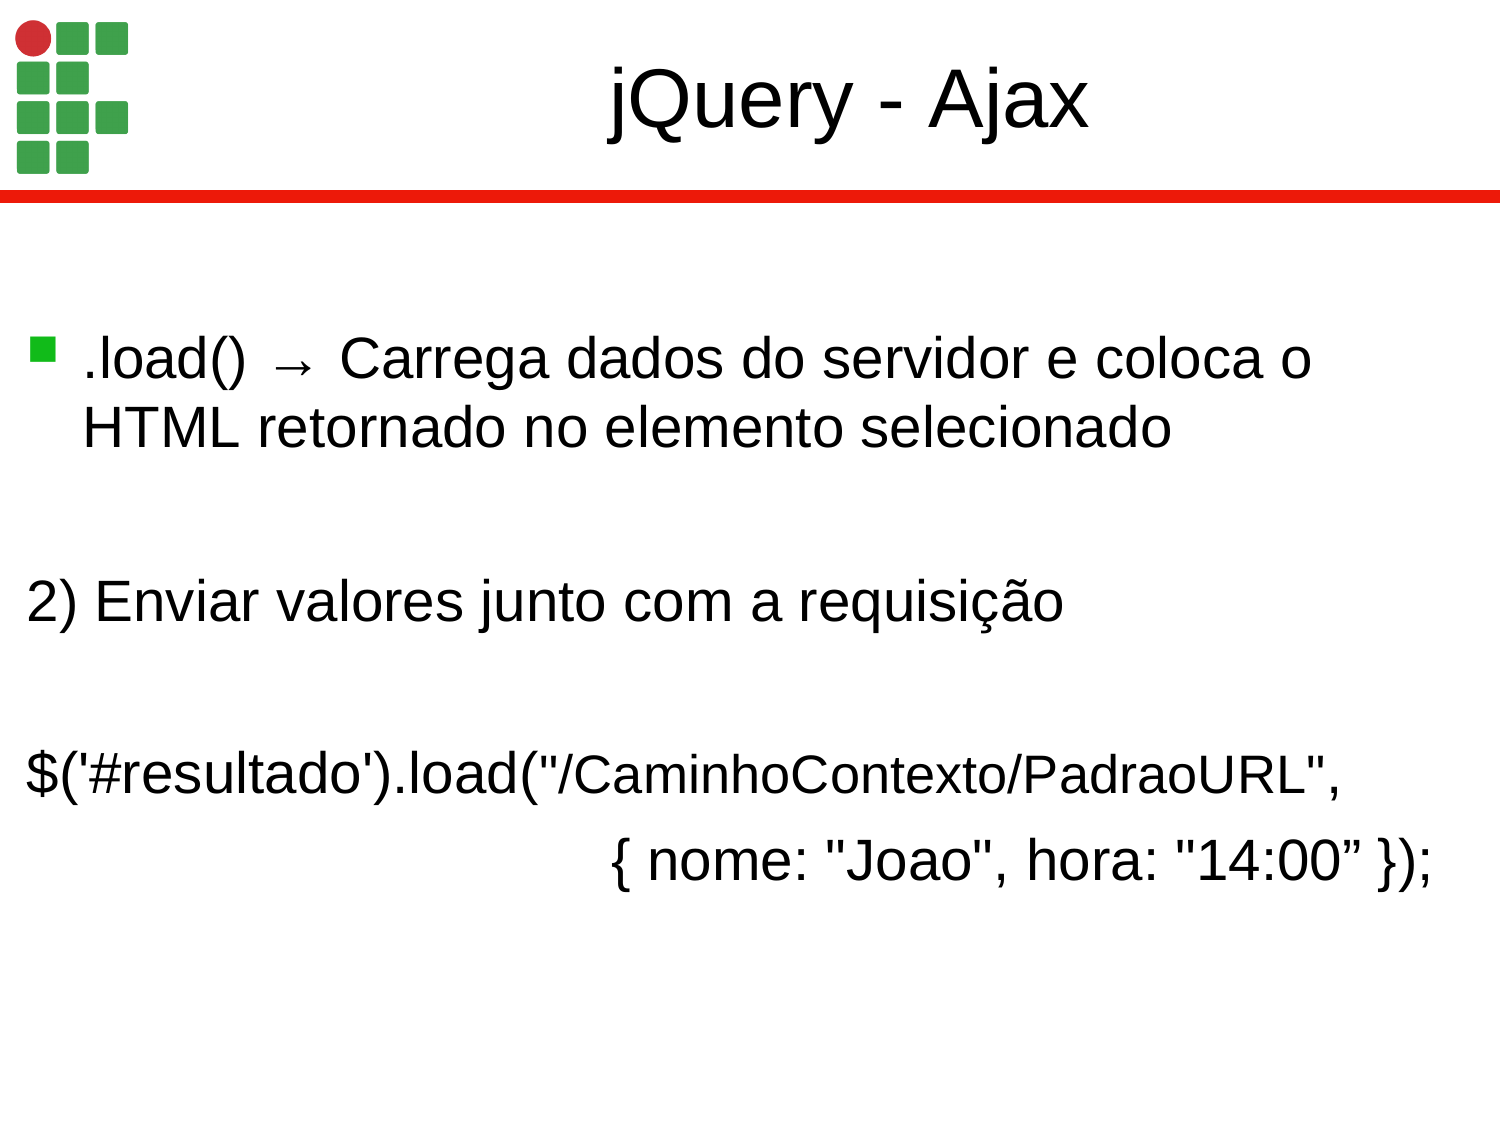

# jQuery - Ajax
.load() → Carrega dados do servidor e coloca o HTML retornado no elemento selecionado
2) Enviar valores junto com a requisição
$('#resultado').load("/CaminhoContexto/PadraoURL",
 { nome: "Joao", hora: "14:00” });